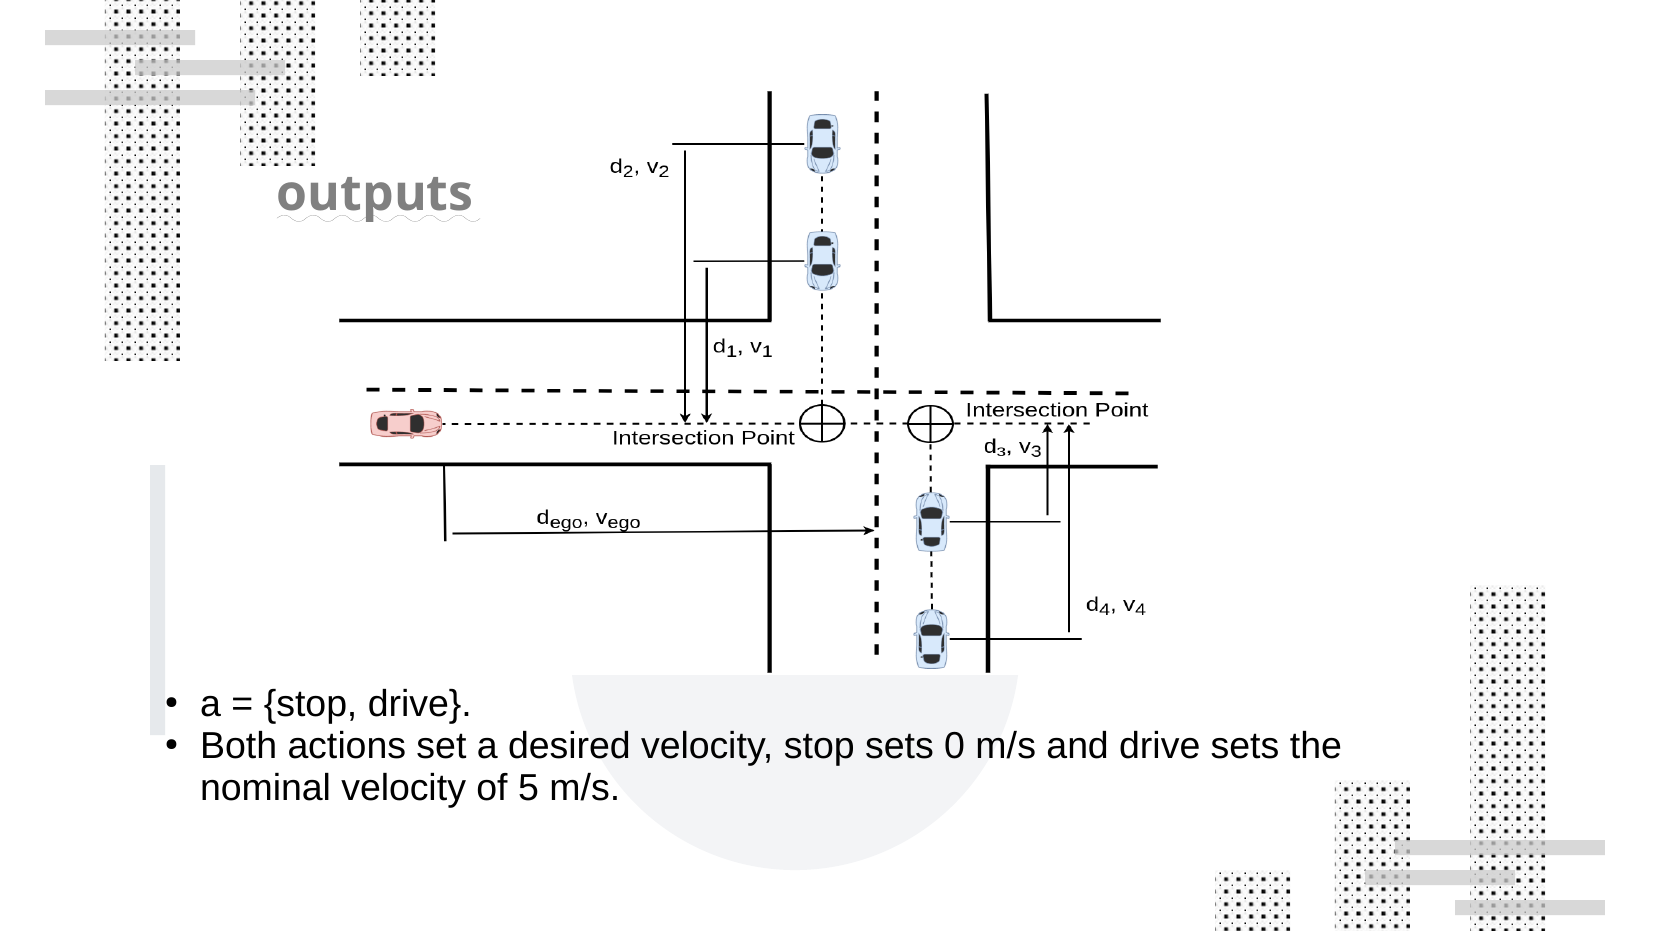

outputs
a = {stop, drive}.
Both actions set a desired velocity, stop sets 0 m/s and drive sets the nominal velocity of 5 m/s.